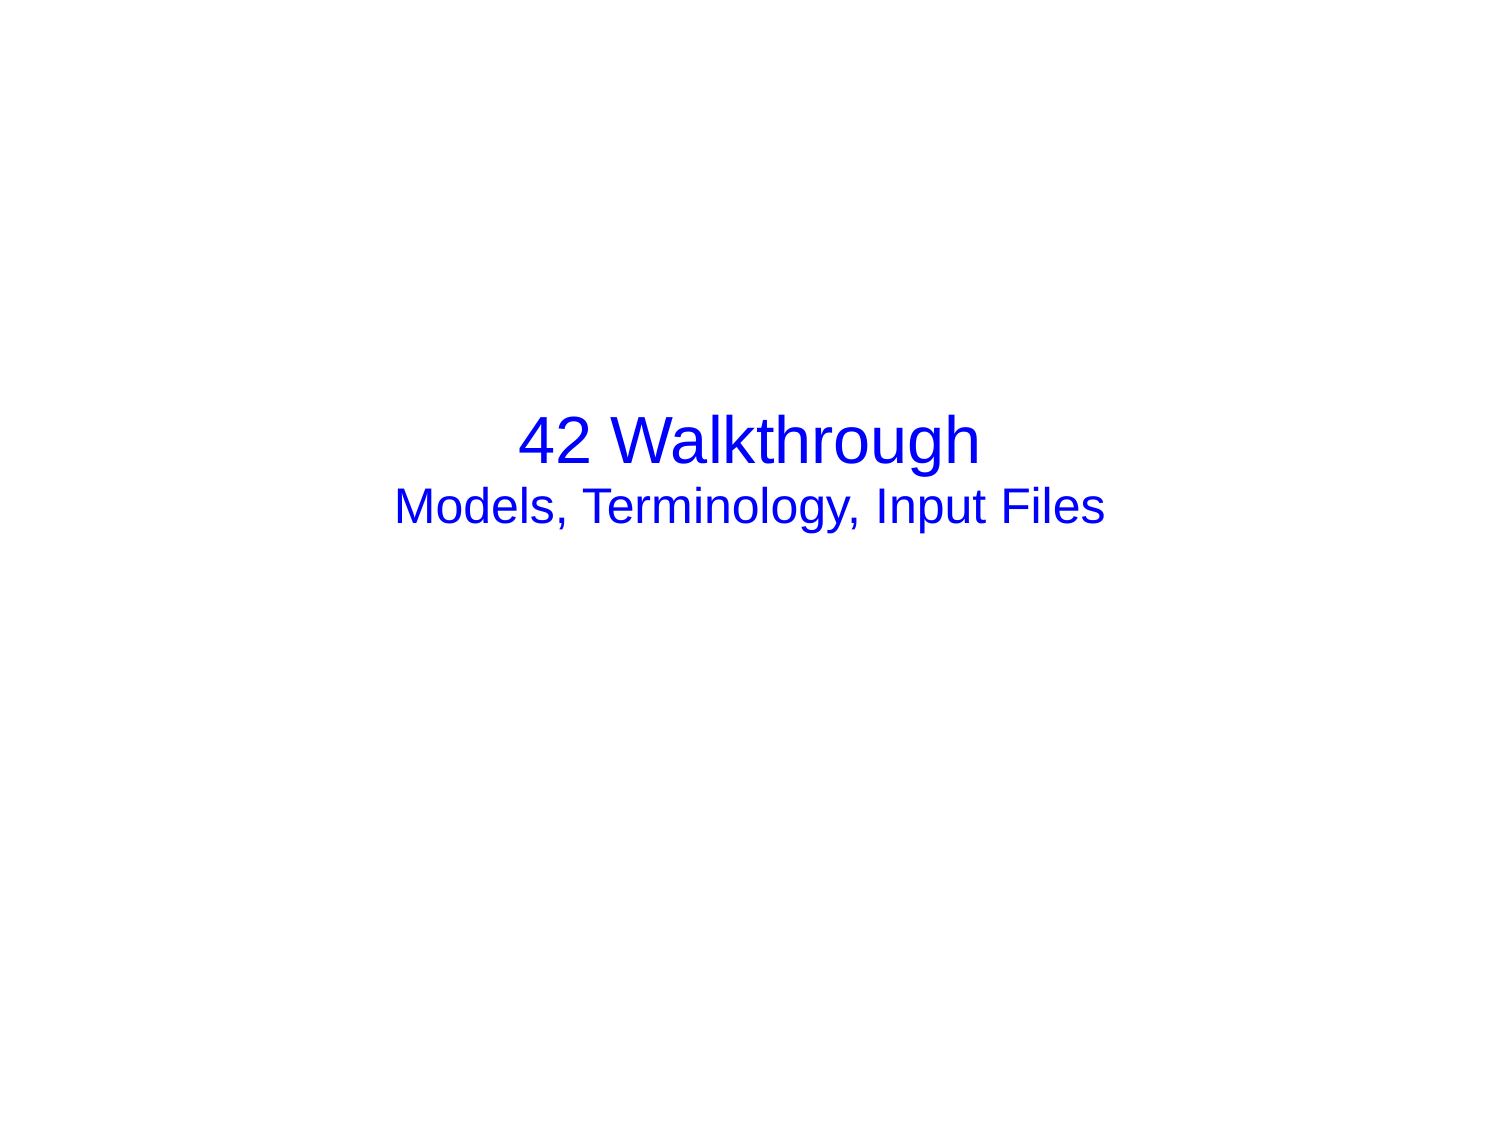

# 42 Walkthrough Models, Terminology, Input Files